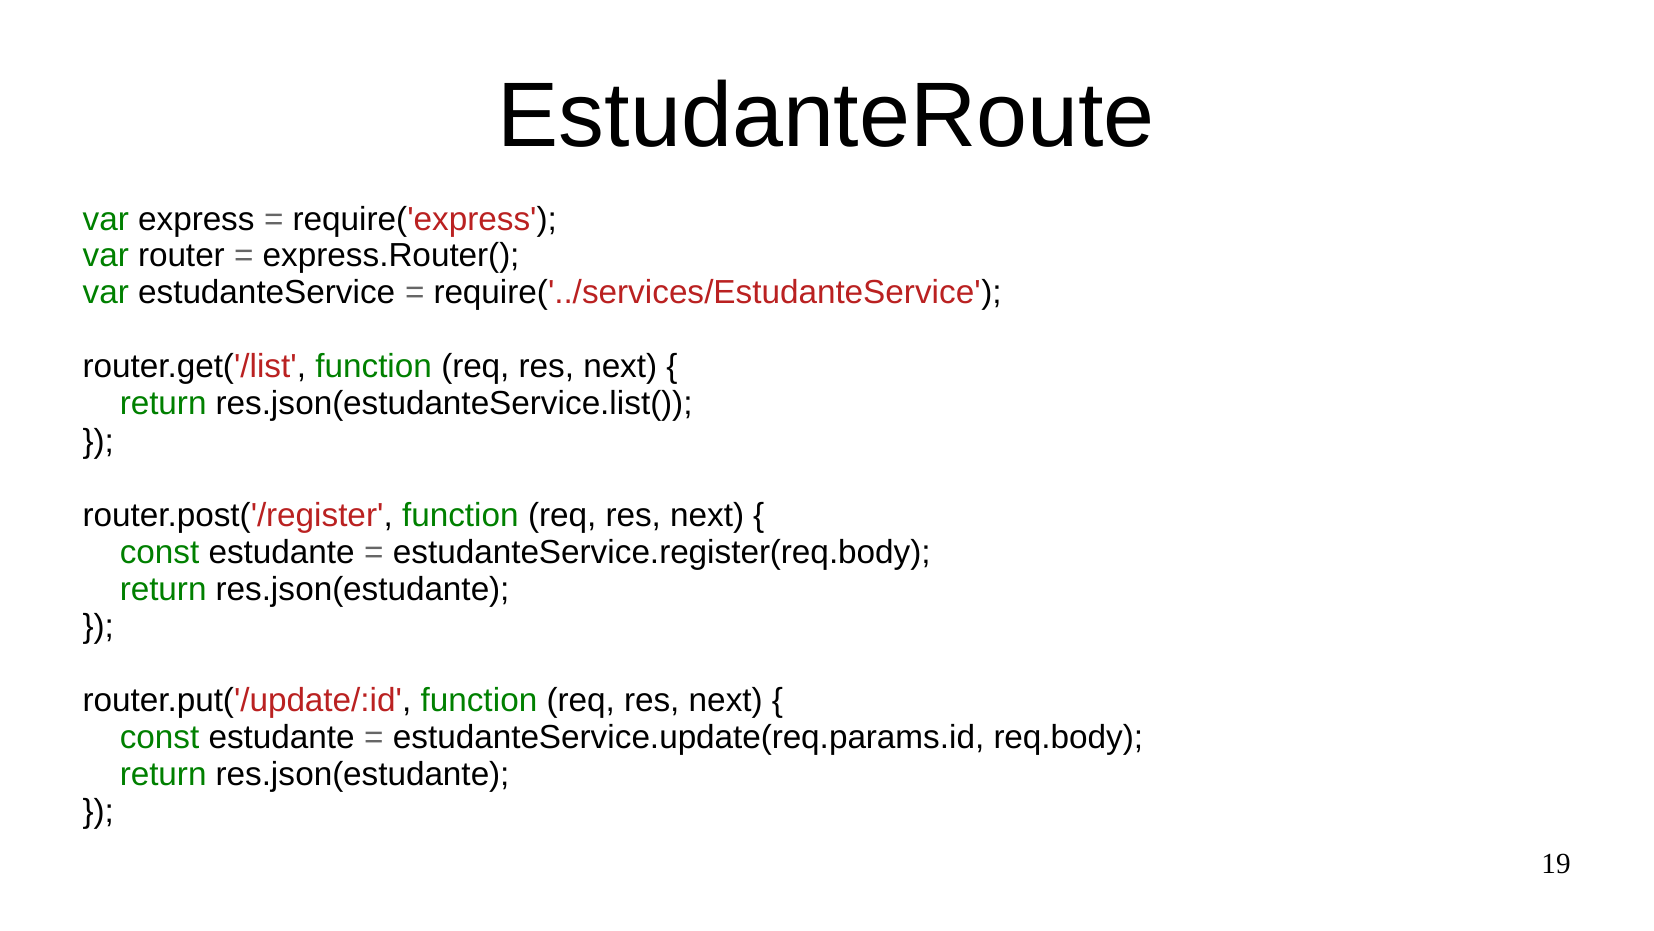

# EstudanteRoute
var express = require('express');
var router = express.Router();
var estudanteService = require('../services/EstudanteService');
router.get('/list', function (req, res, next) {
 return res.json(estudanteService.list());
});
router.post('/register', function (req, res, next) {
 const estudante = estudanteService.register(req.body);
 return res.json(estudante);
});
router.put('/update/:id', function (req, res, next) {
 const estudante = estudanteService.update(req.params.id, req.body);
 return res.json(estudante);
});
19